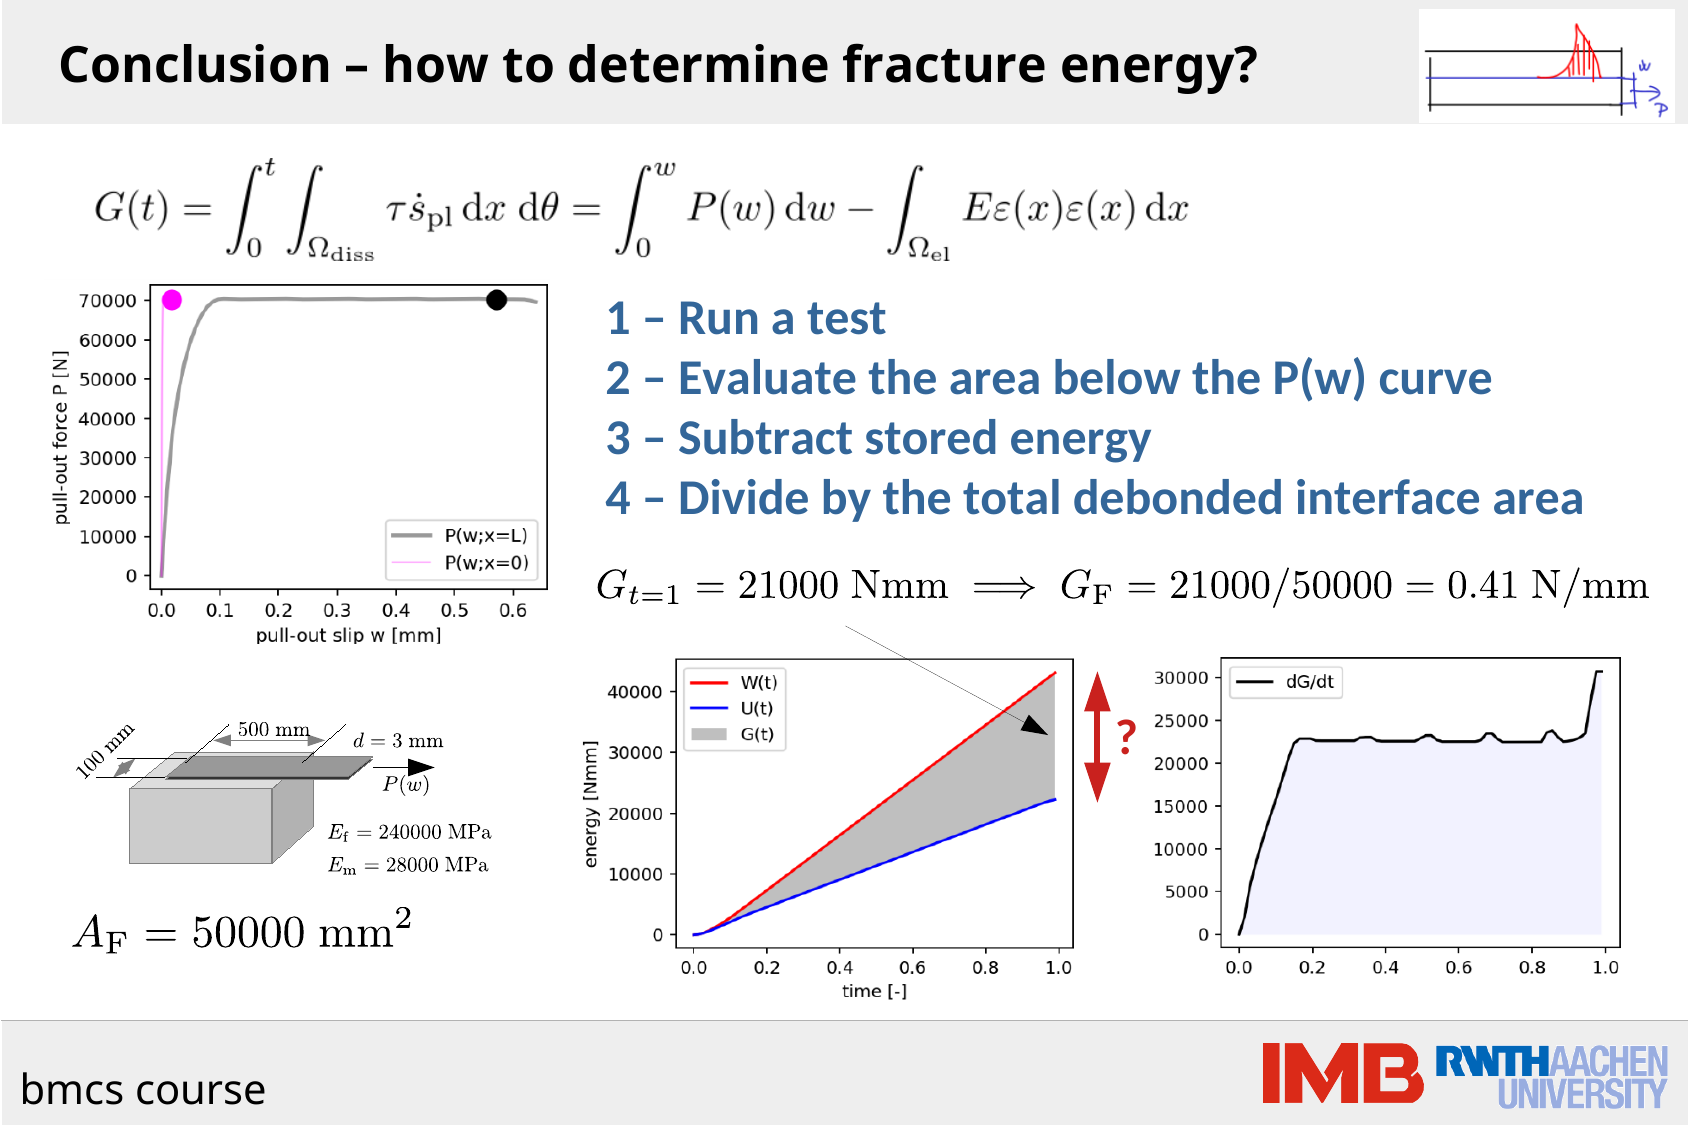

# Conclusion – how to determine fracture energy?
1 – Run a test
2 – Evaluate the area below the P(w) curve
3 – Subtract stored energy
4 – Divide by the total debonded interface area
?